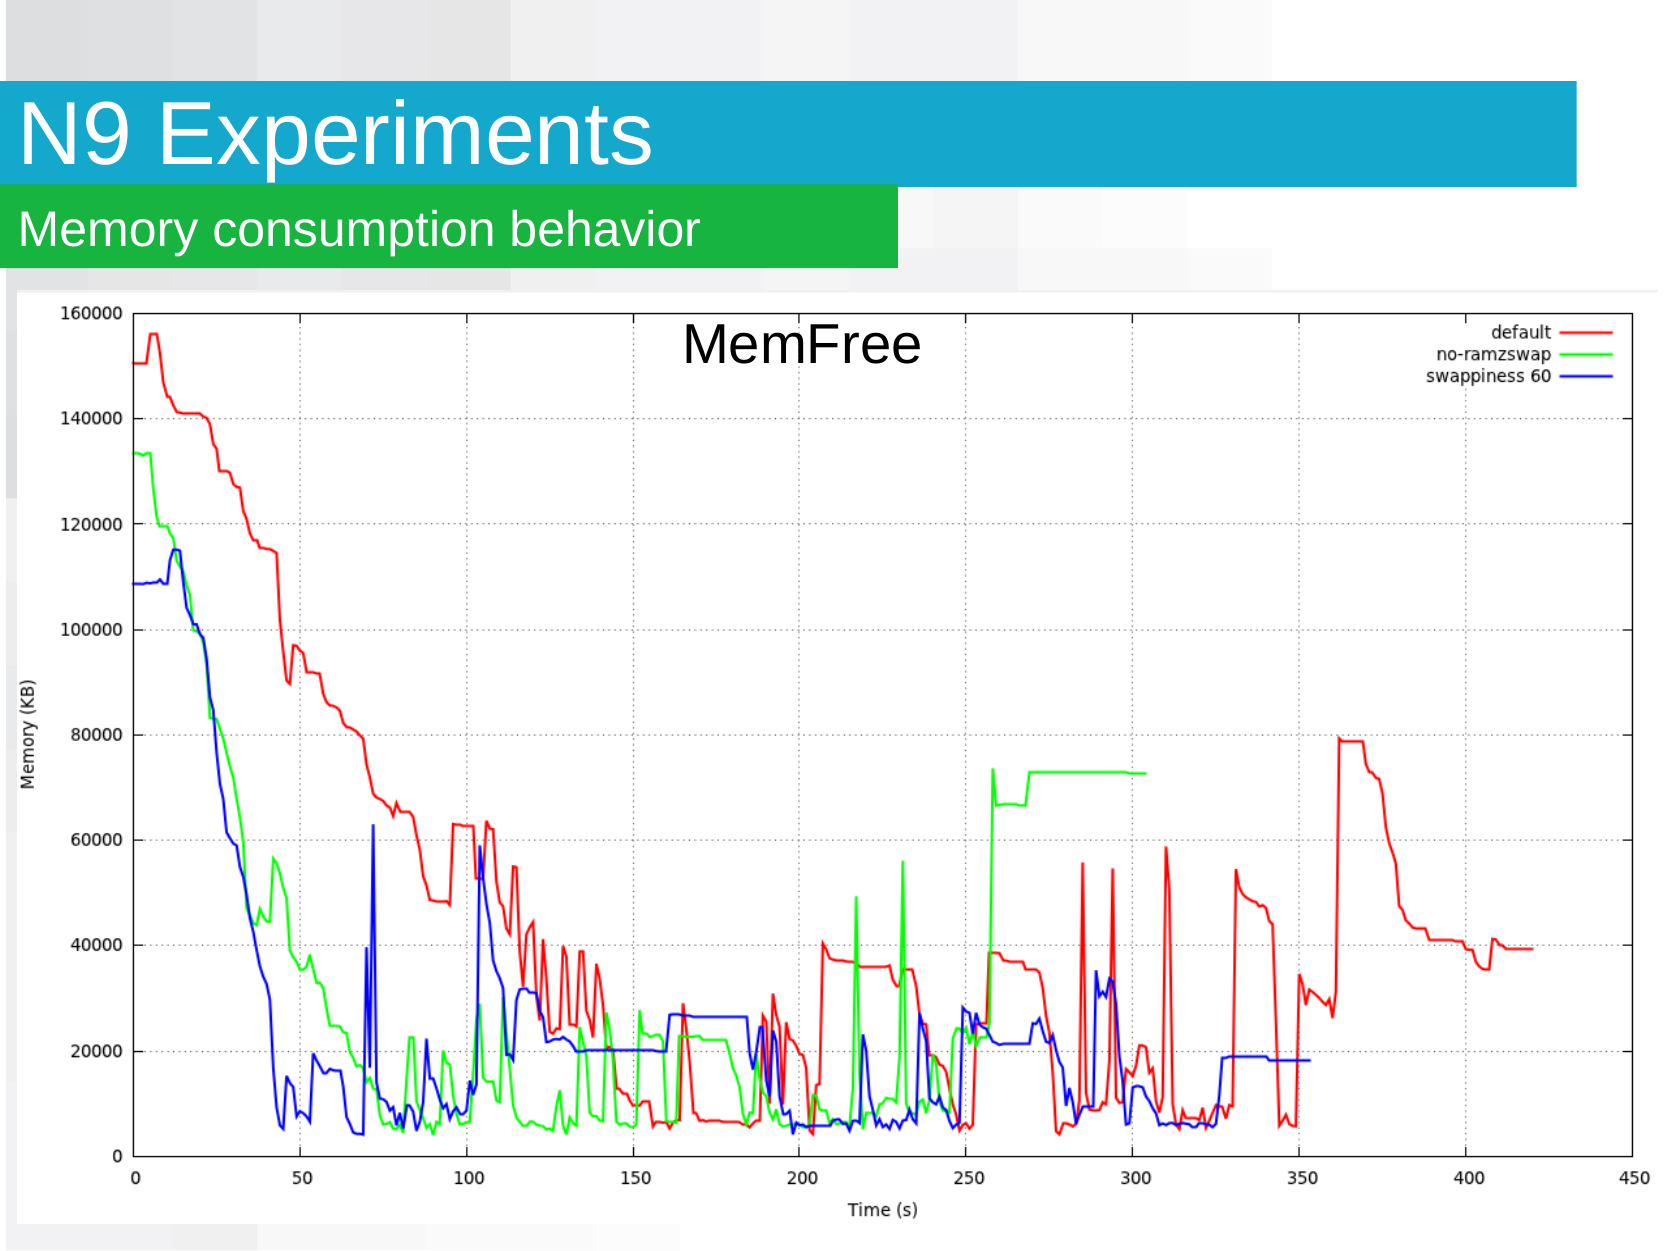

# N9 Experiments
Memory consumption behavior
MemFree